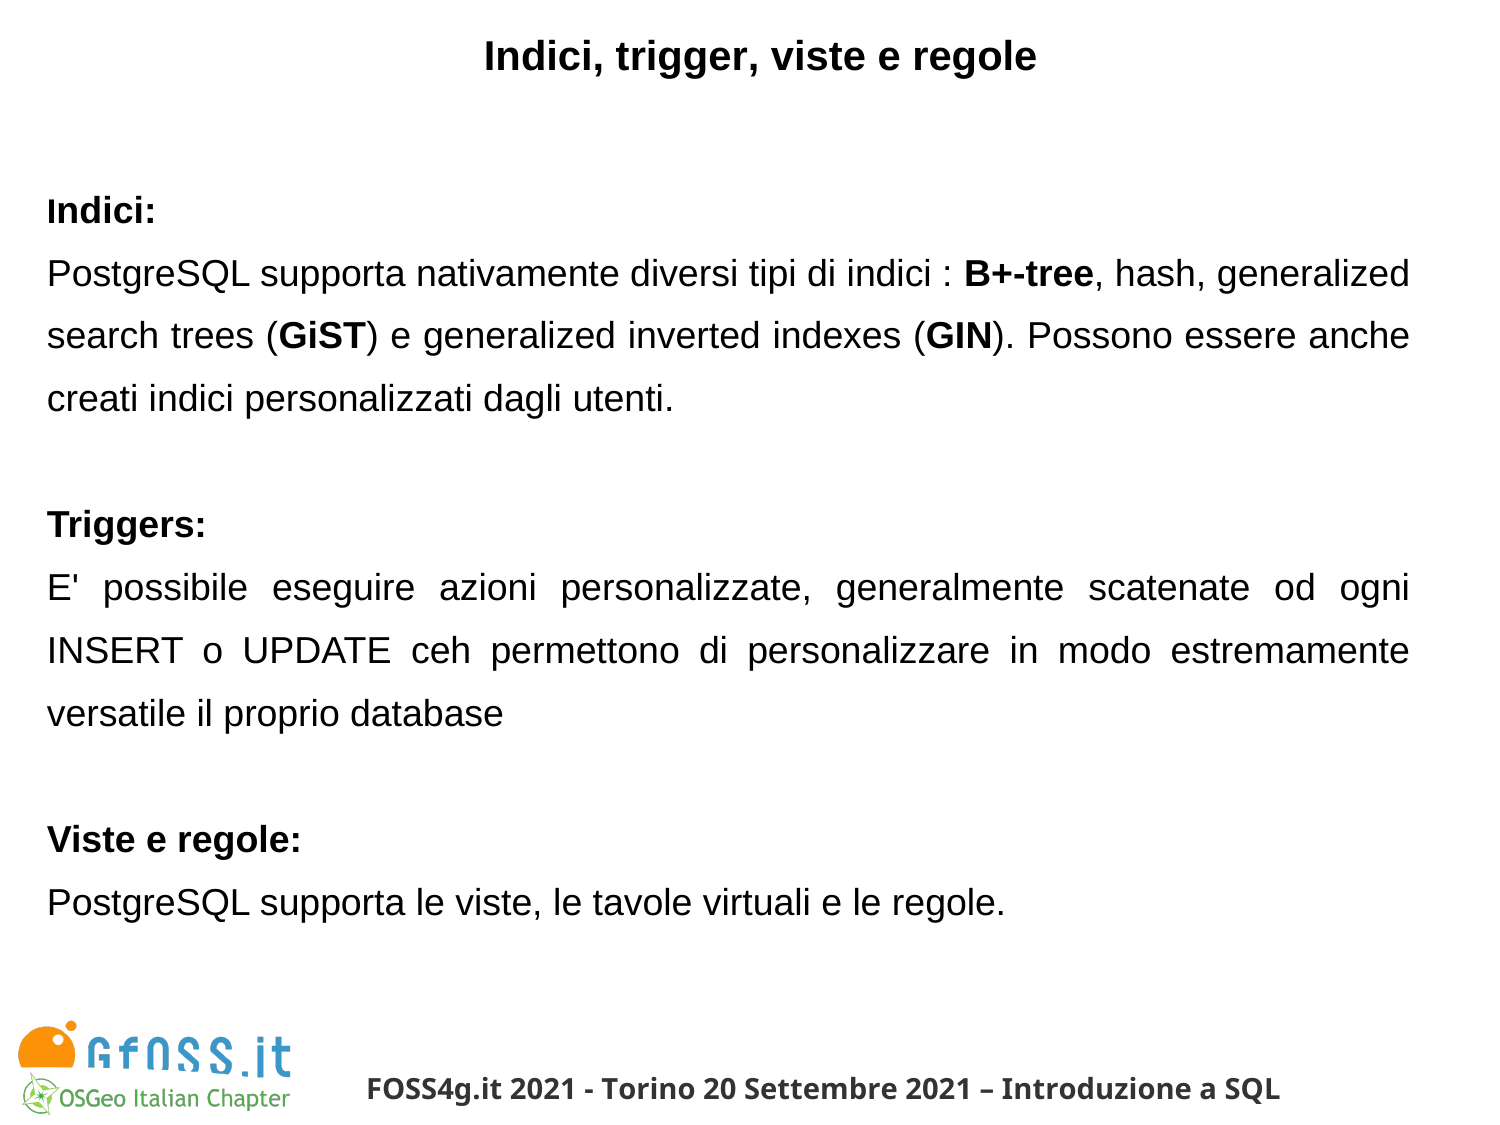

# PostgreSQL features
Indici, trigger, viste e regole
Indici:
PostgreSQL supporta nativamente diversi tipi di indici : B+-tree, hash, generalized search trees (GiST) e generalized inverted indexes (GIN). Possono essere anche creati indici personalizzati dagli utenti.
Triggers:
E' possibile eseguire azioni personalizzate, generalmente scatenate od ogni INSERT o UPDATE ceh permettono di personalizzare in modo estremamente versatile il proprio database
Viste e regole:
PostgreSQL supporta le viste, le tavole virtuali e le regole.